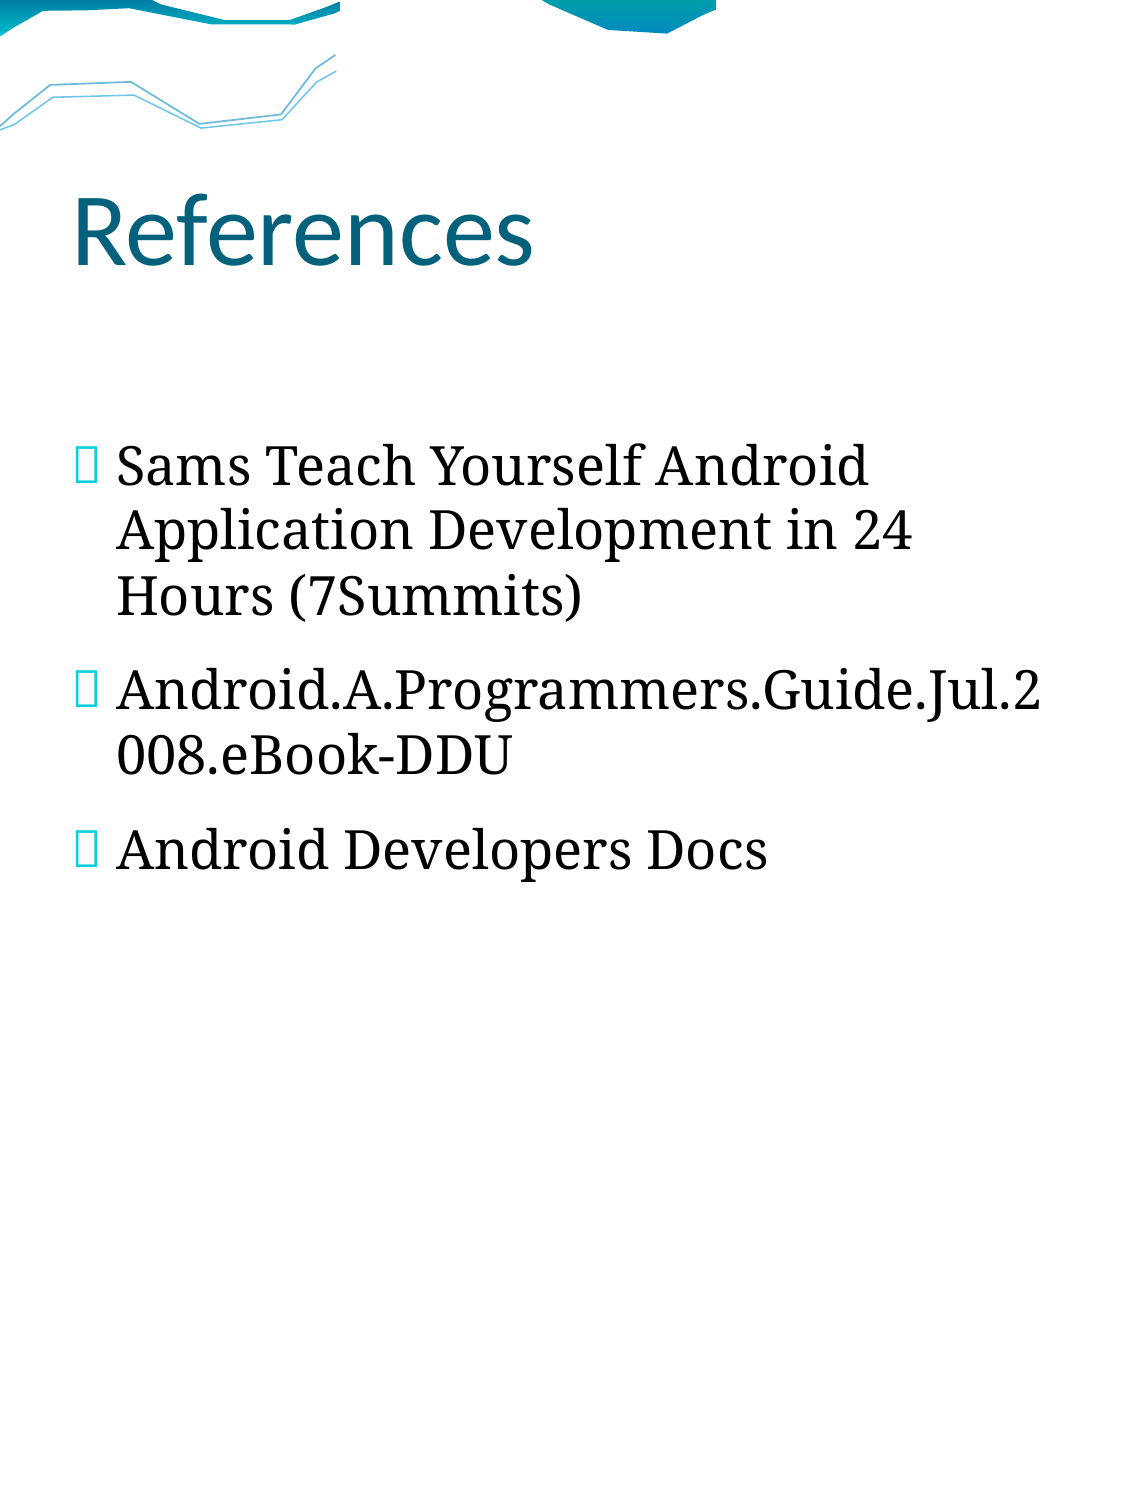

# References
Sams Teach Yourself Android Application Development in 24 Hours (7Summits)
Android.A.Programmers.Guide.Jul.2008.eBook-DDU
Android Developers Docs